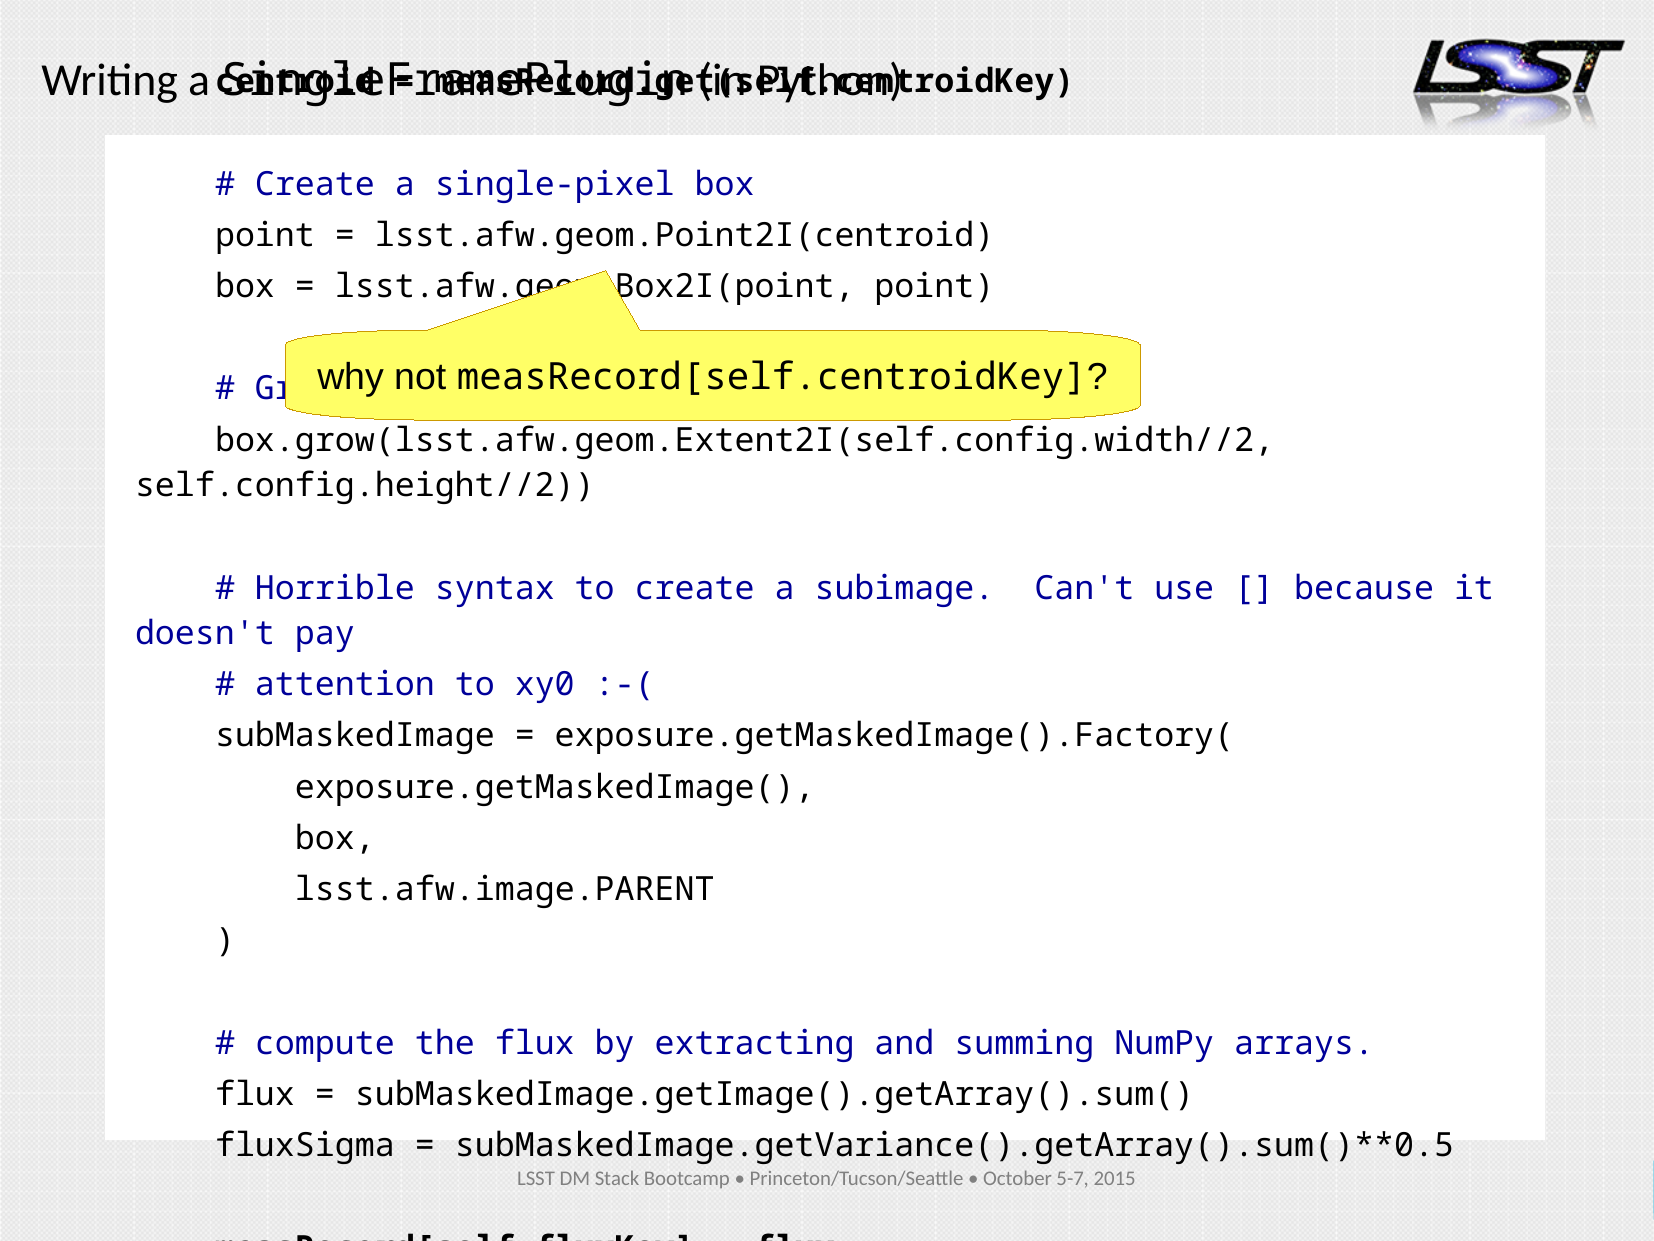

# Writing a SingleFramePlugin (in Python)
def measure(self, measRecord, exposure):
 centroid = measRecord.get(self.centroidKey)
 # Create a single-pixel box
 point = lsst.afw.geom.Point2I(centroid)
 box = lsst.afw.geom.Box2I(point, point)
 # Grow the box to the desired size
 box.grow(lsst.afw.geom.Extent2I(self.config.width//2, self.config.height//2))
 # Horrible syntax to create a subimage. Can't use [] because it doesn't pay
 # attention to xy0 :-(
 subMaskedImage = exposure.getMaskedImage().Factory(
 exposure.getMaskedImage(),
 box,
 lsst.afw.image.PARENT
 )
 # compute the flux by extracting and summing NumPy arrays.
 flux = subMaskedImage.getImage().getArray().sum()
 fluxSigma = subMaskedImage.getVariance().getArray().sum()**0.5
 measRecord[self.fluxKey] = flux
 measRecord[self.fluxSigmaKey] = fluxSigma
why not measRecord[self.centroidKey]?